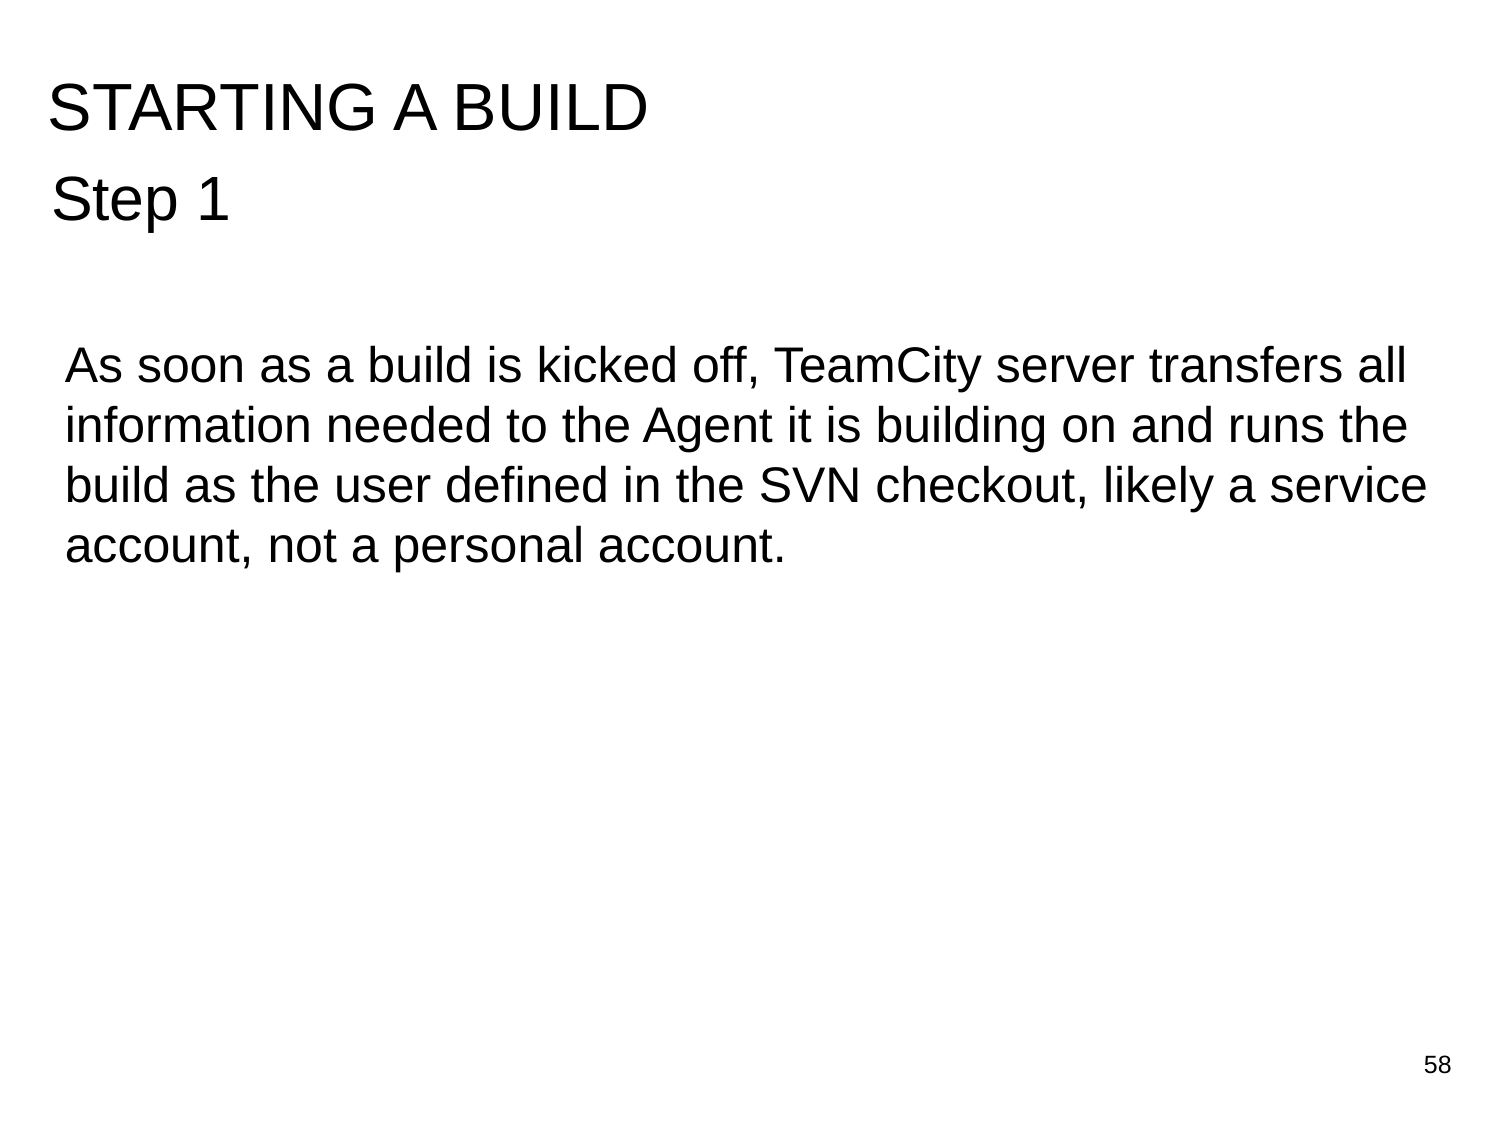

# Starting a build
Step 1
As soon as a build is kicked off, TeamCity server transfers all information needed to the Agent it is building on and runs the build as the user defined in the SVN checkout, likely a service account, not a personal account.